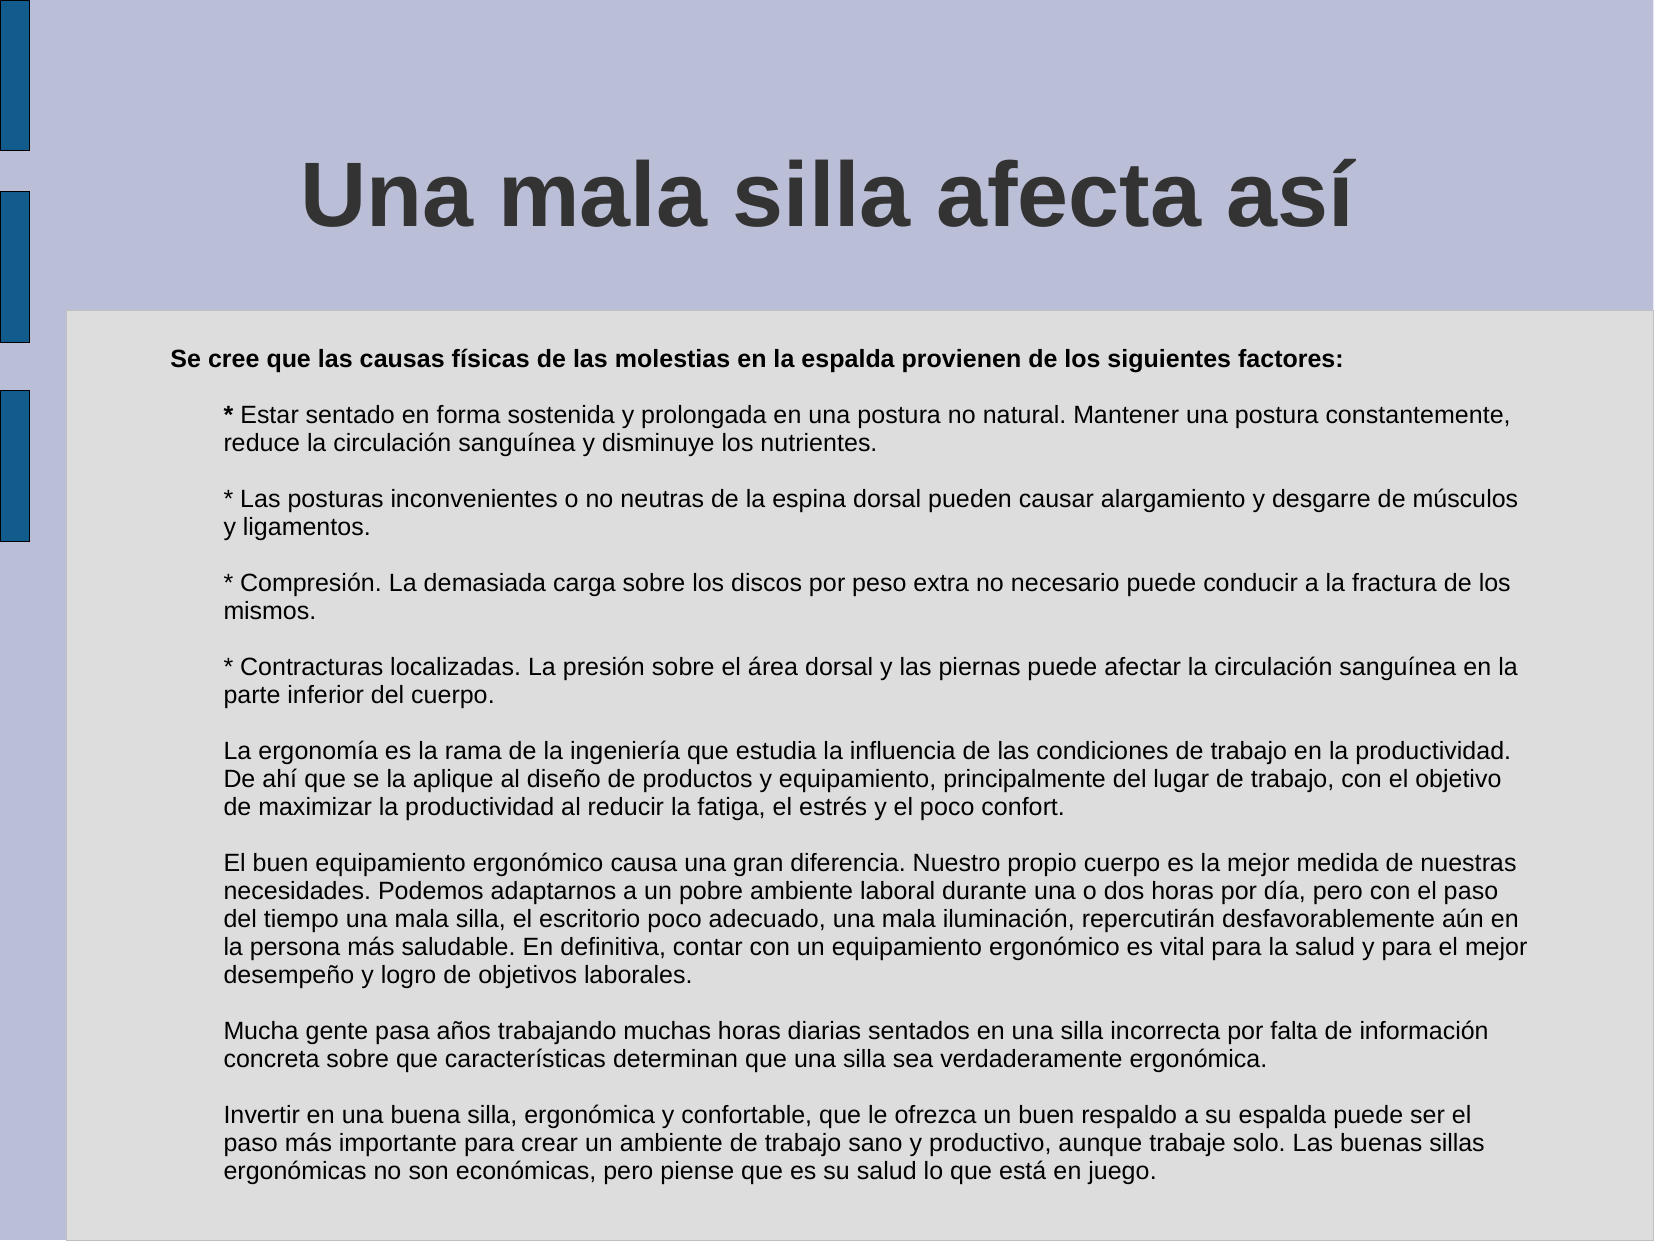

# Una mala silla afecta así
Se cree que las causas físicas de las molestias en la espalda provienen de los siguientes factores:
* Estar sentado en forma sostenida y prolongada en una postura no natural. Mantener una postura constantemente, reduce la circulación sanguínea y disminuye los nutrientes.
* Las posturas inconvenientes o no neutras de la espina dorsal pueden causar alargamiento y desgarre de músculos y ligamentos.
* Compresión. La demasiada carga sobre los discos por peso extra no necesario puede conducir a la fractura de los mismos.
* Contracturas localizadas. La presión sobre el área dorsal y las piernas puede afectar la circulación sanguínea en la parte inferior del cuerpo.
La ergonomía es la rama de la ingeniería que estudia la influencia de las condiciones de trabajo en la productividad. De ahí que se la aplique al diseño de productos y equipamiento, principalmente del lugar de trabajo, con el objetivo de maximizar la productividad al reducir la fatiga, el estrés y el poco confort.
El buen equipamiento ergonómico causa una gran diferencia. Nuestro propio cuerpo es la mejor medida de nuestras necesidades. Podemos adaptarnos a un pobre ambiente laboral durante una o dos horas por día, pero con el paso del tiempo una mala silla, el escritorio poco adecuado, una mala iluminación, repercutirán desfavorablemente aún en la persona más saludable. En definitiva, contar con un equipamiento ergonómico es vital para la salud y para el mejor desempeño y logro de objetivos laborales.
Mucha gente pasa años trabajando muchas horas diarias sentados en una silla incorrecta por falta de información concreta sobre que características determinan que una silla sea verdaderamente ergonómica.
Invertir en una buena silla, ergonómica y confortable, que le ofrezca un buen respaldo a su espalda puede ser el paso más importante para crear un ambiente de trabajo sano y productivo, aunque trabaje solo. Las buenas sillas ergonómicas no son económicas, pero piense que es su salud lo que está en juego.